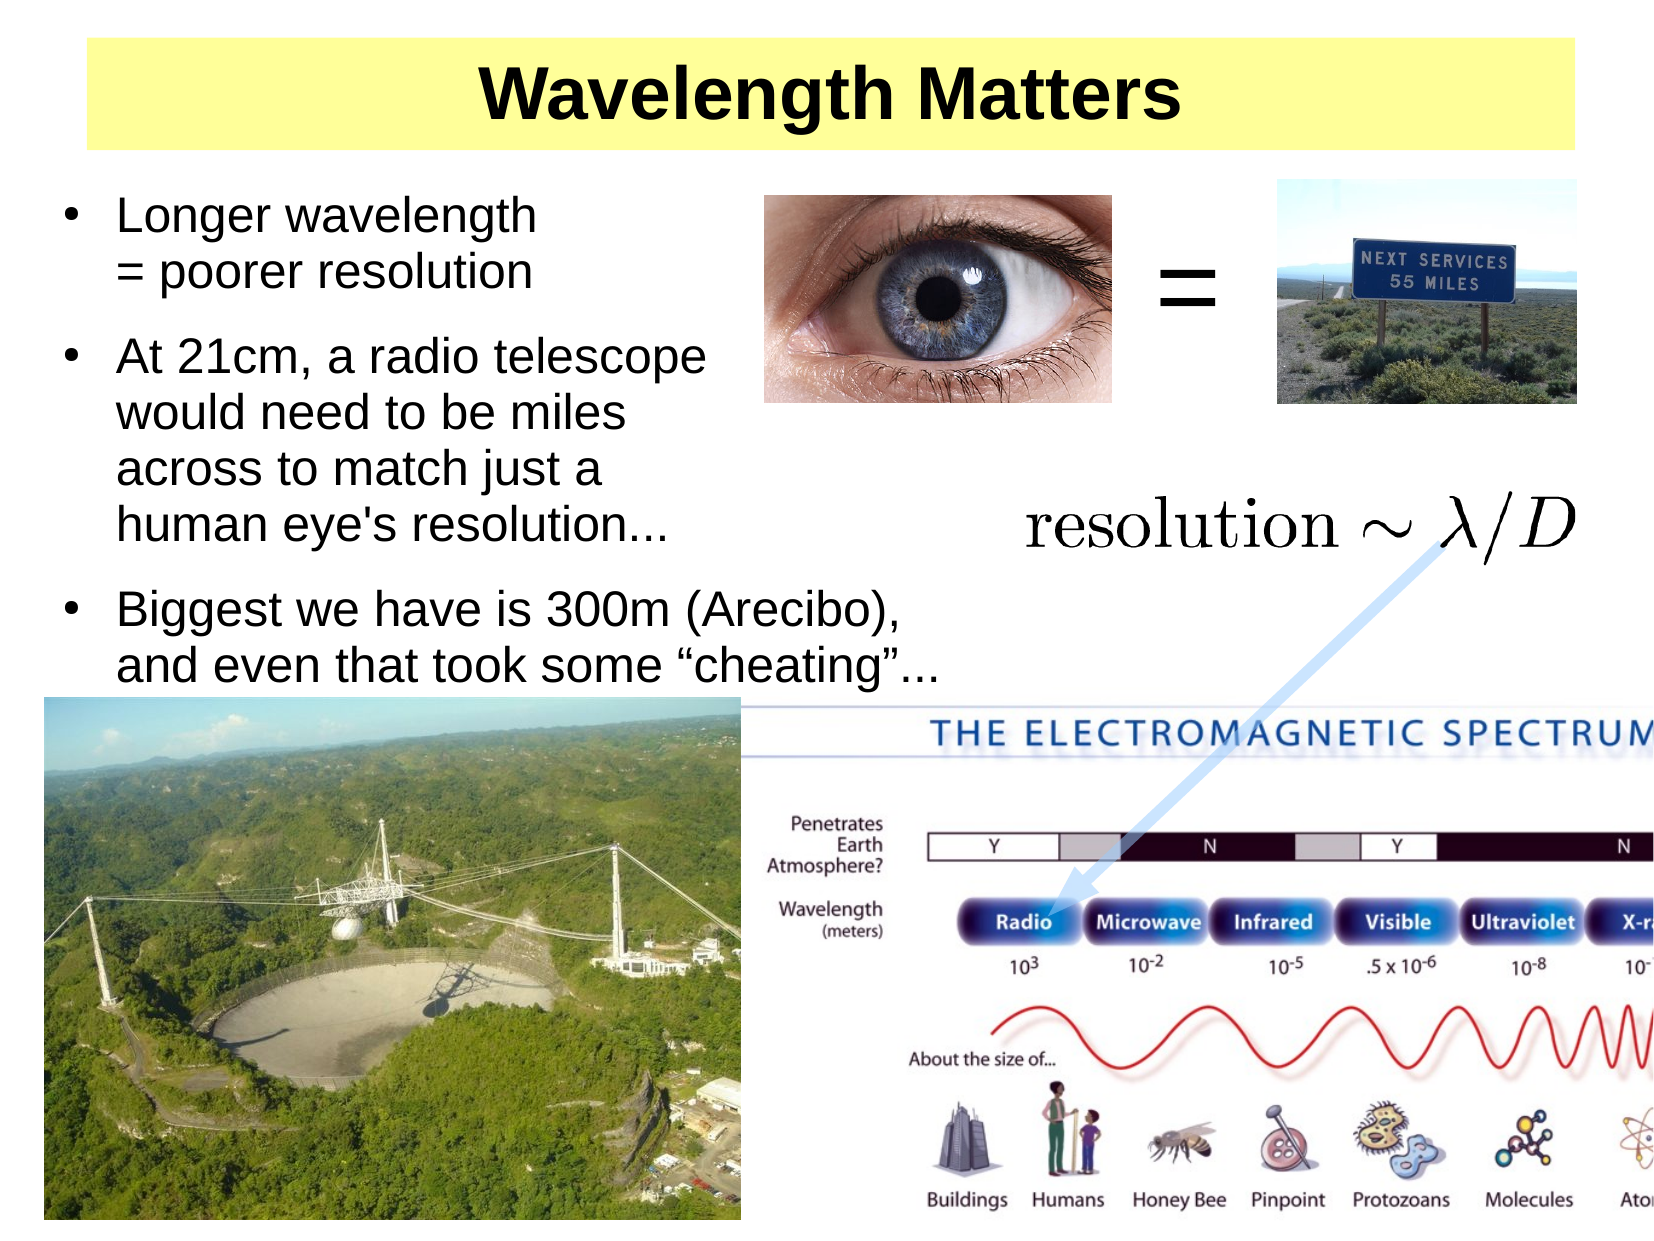

# Wavelength Matters
Longer wavelength
= poorer resolution
At 21cm, a radio telescope
would need to be miles
across to match just a
human eye's resolution...
Biggest we have is 300m (Arecibo),
and even that took some “cheating”...
=
17